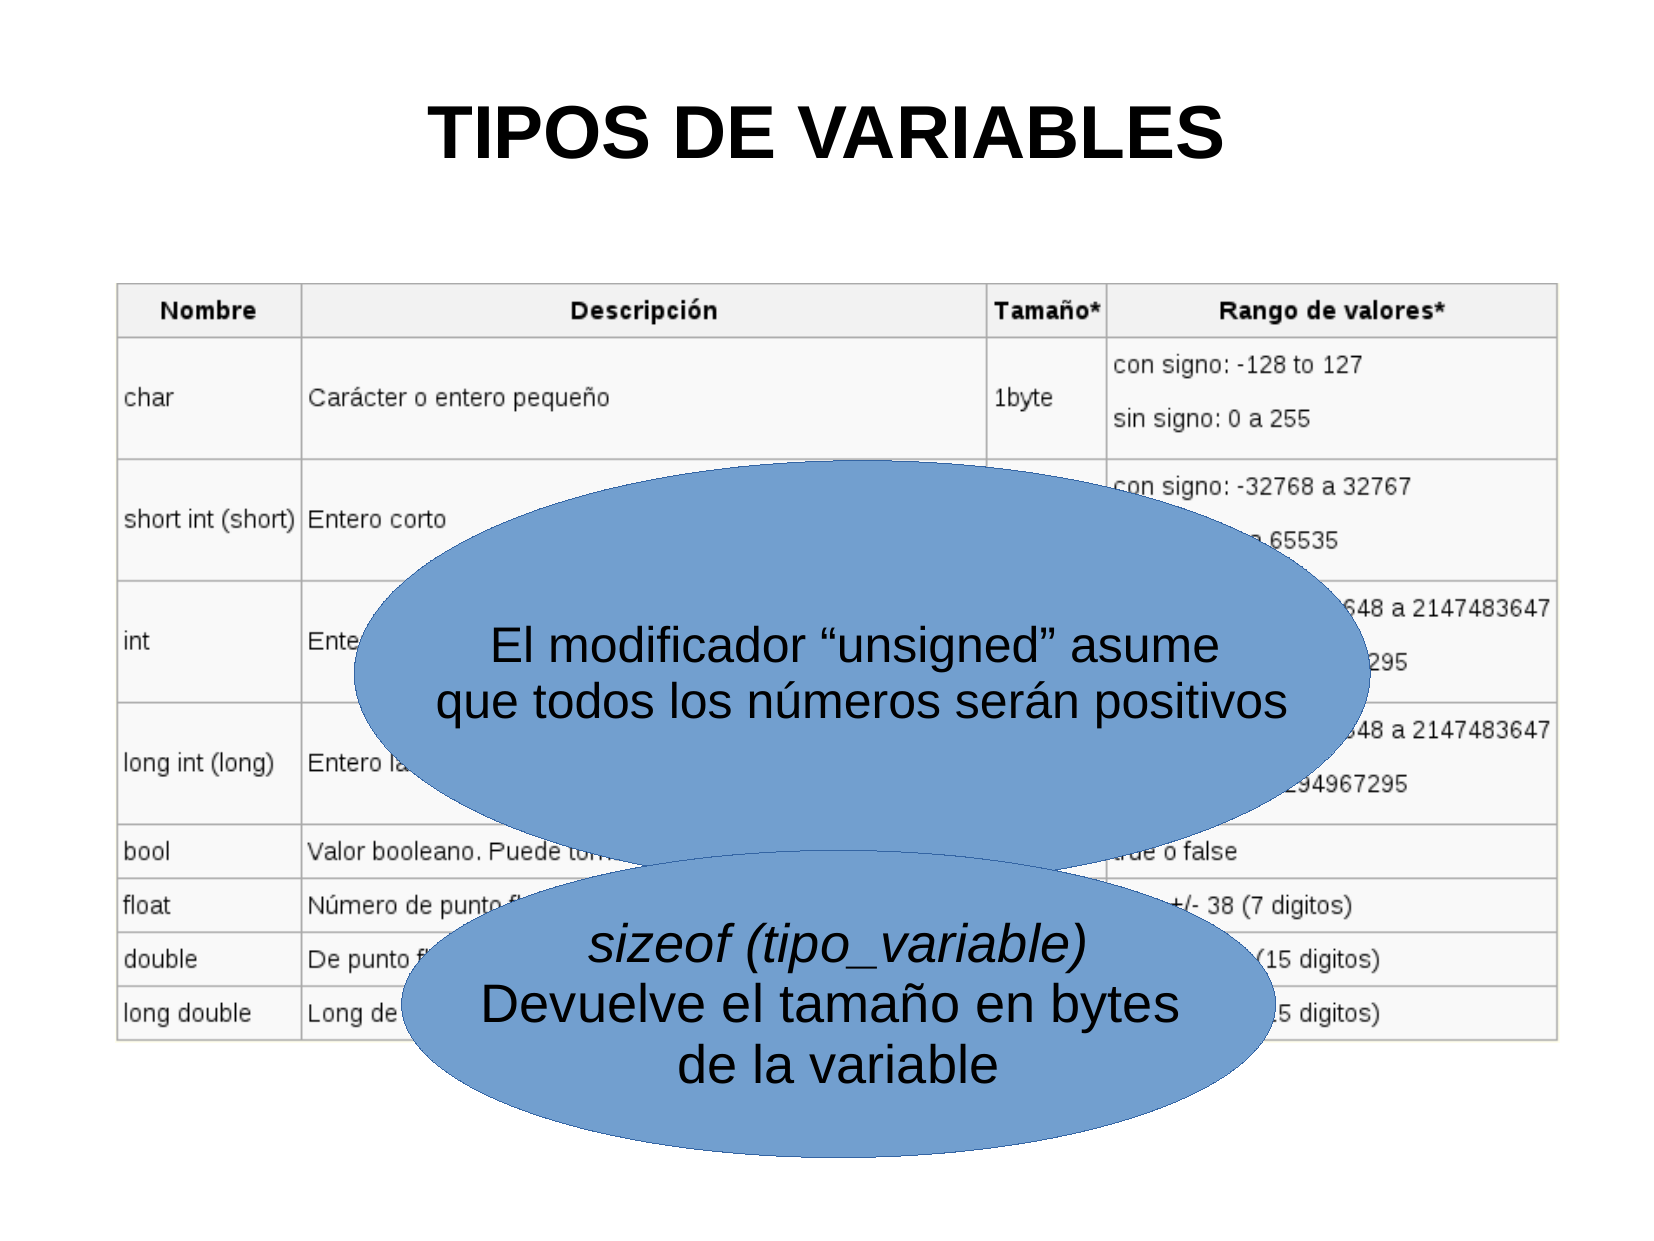

# TIPOS DE VARIABLES
El modificador “unsigned” asume
que todos los números serán positivos
sizeof (tipo_variable)
Devuelve el tamaño en bytes
de la variable